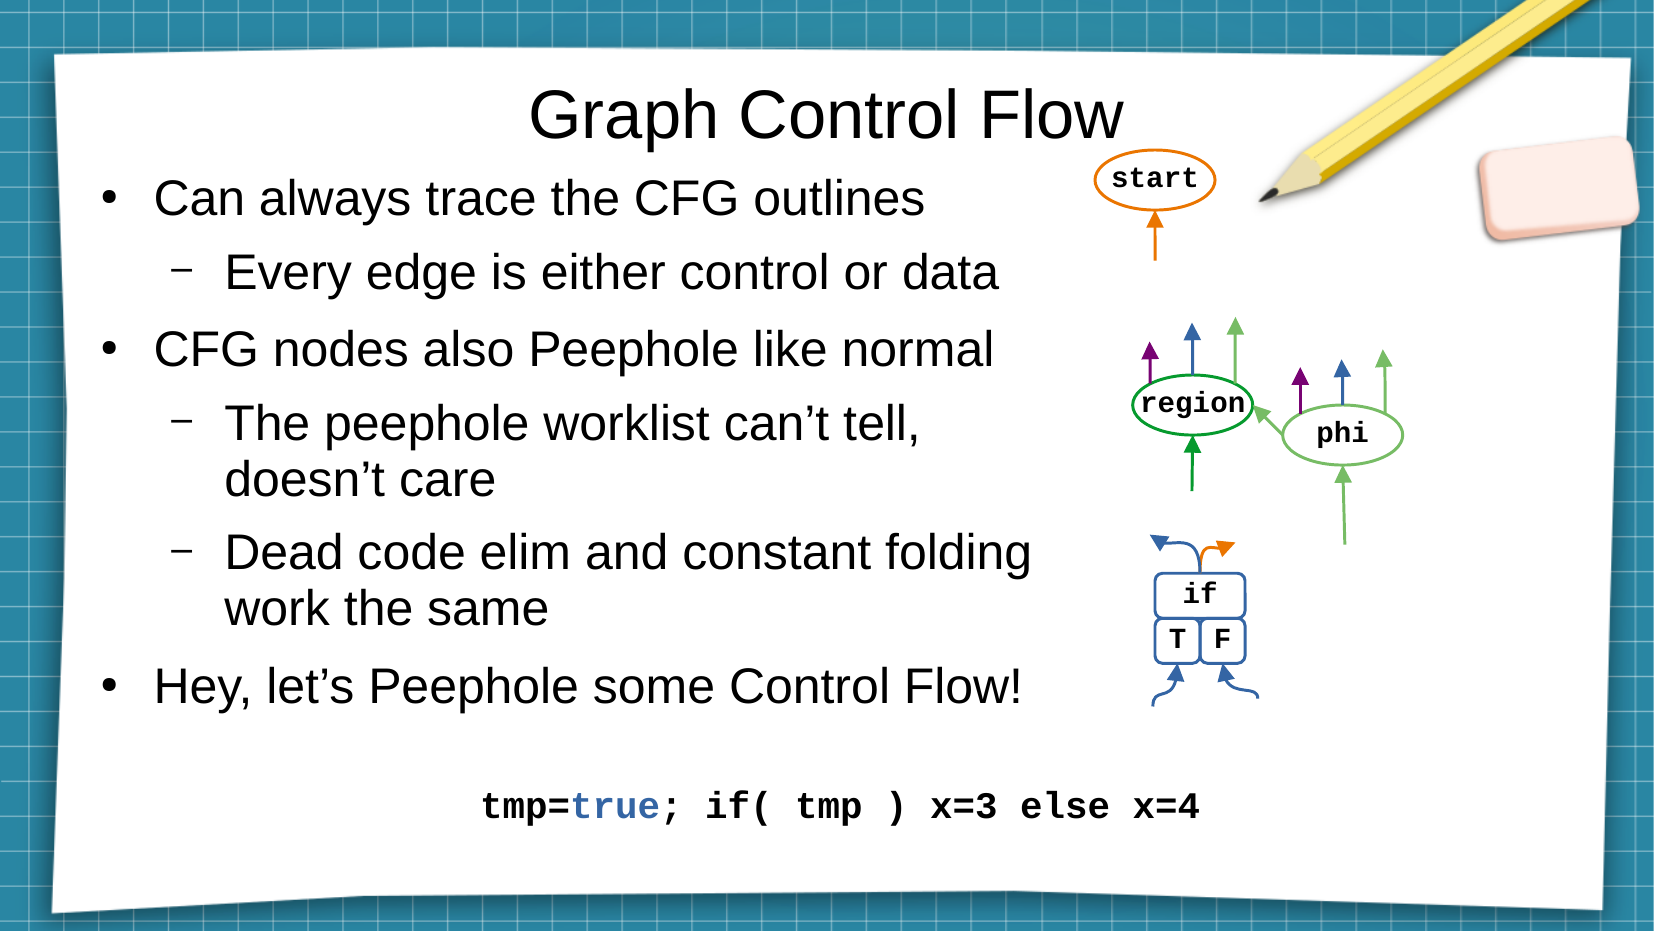

# Graph Control Flow
start
Can always trace the CFG outlines
Every edge is either control or data
CFG nodes also Peephole like normal
The peephole worklist can’t tell, doesn’t care
Dead code elim and constant folding work the same
Hey, let’s Peephole some Control Flow!
region
phi
if
T
F
tmp=true; if( tmp ) x=3 else x=4